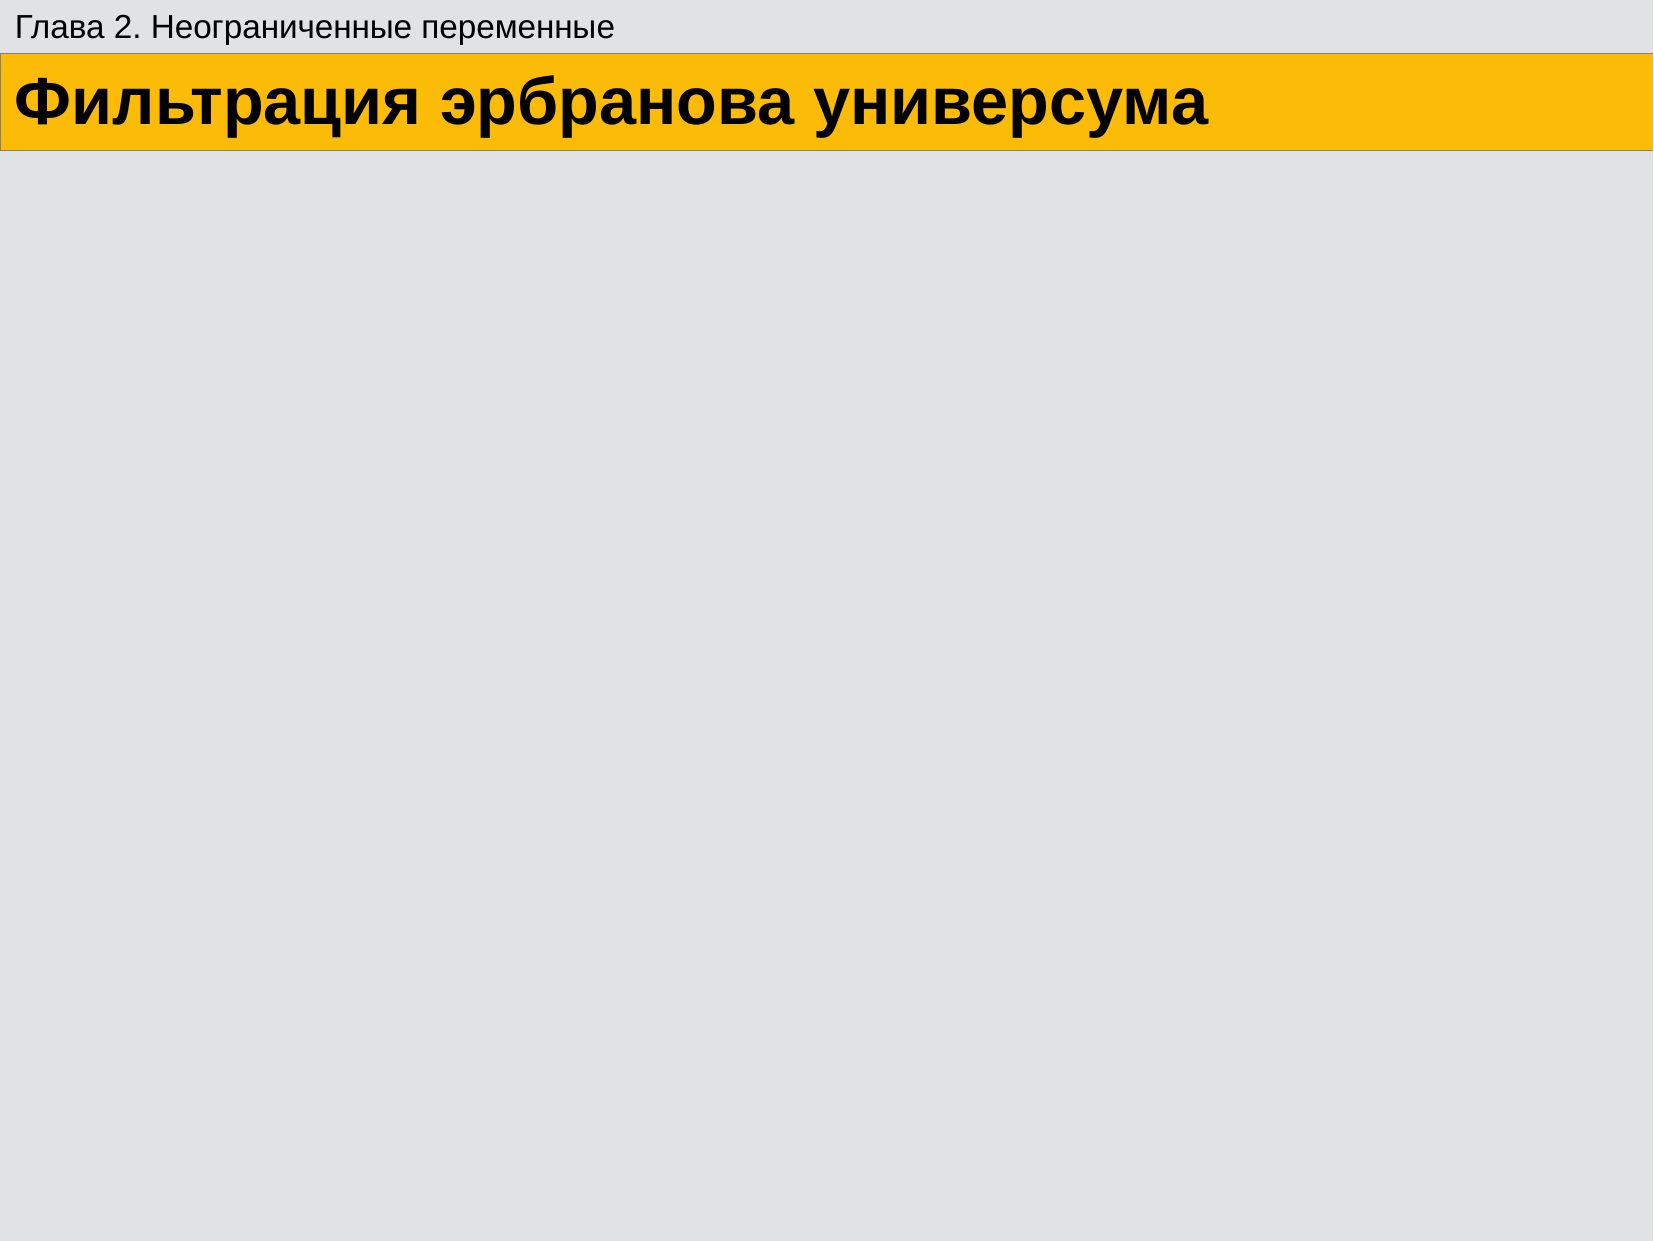

Глава 2. Неограниченные переменные
Фильтрация эрбранова универсума